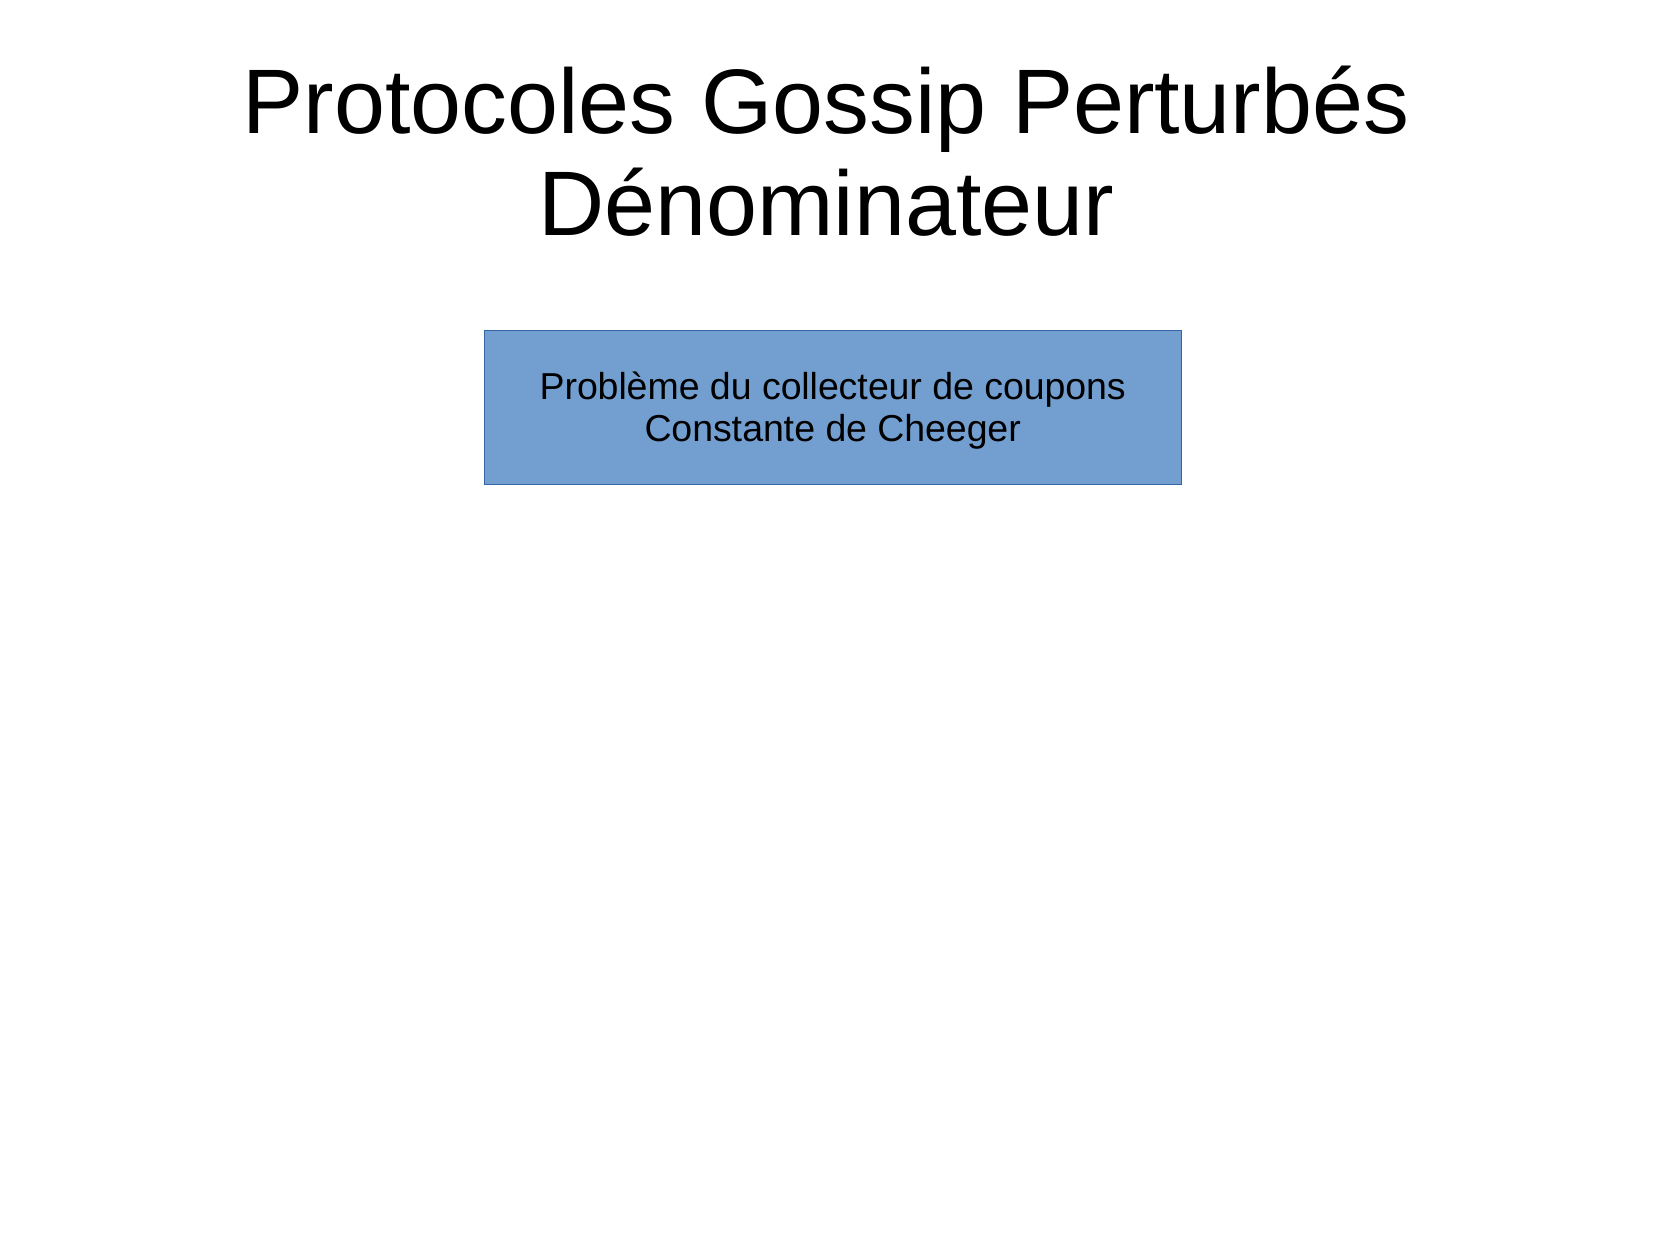

# Protocoles Gossip Perturbés Dénominateur
Problème du collecteur de coupons
Constante de Cheeger